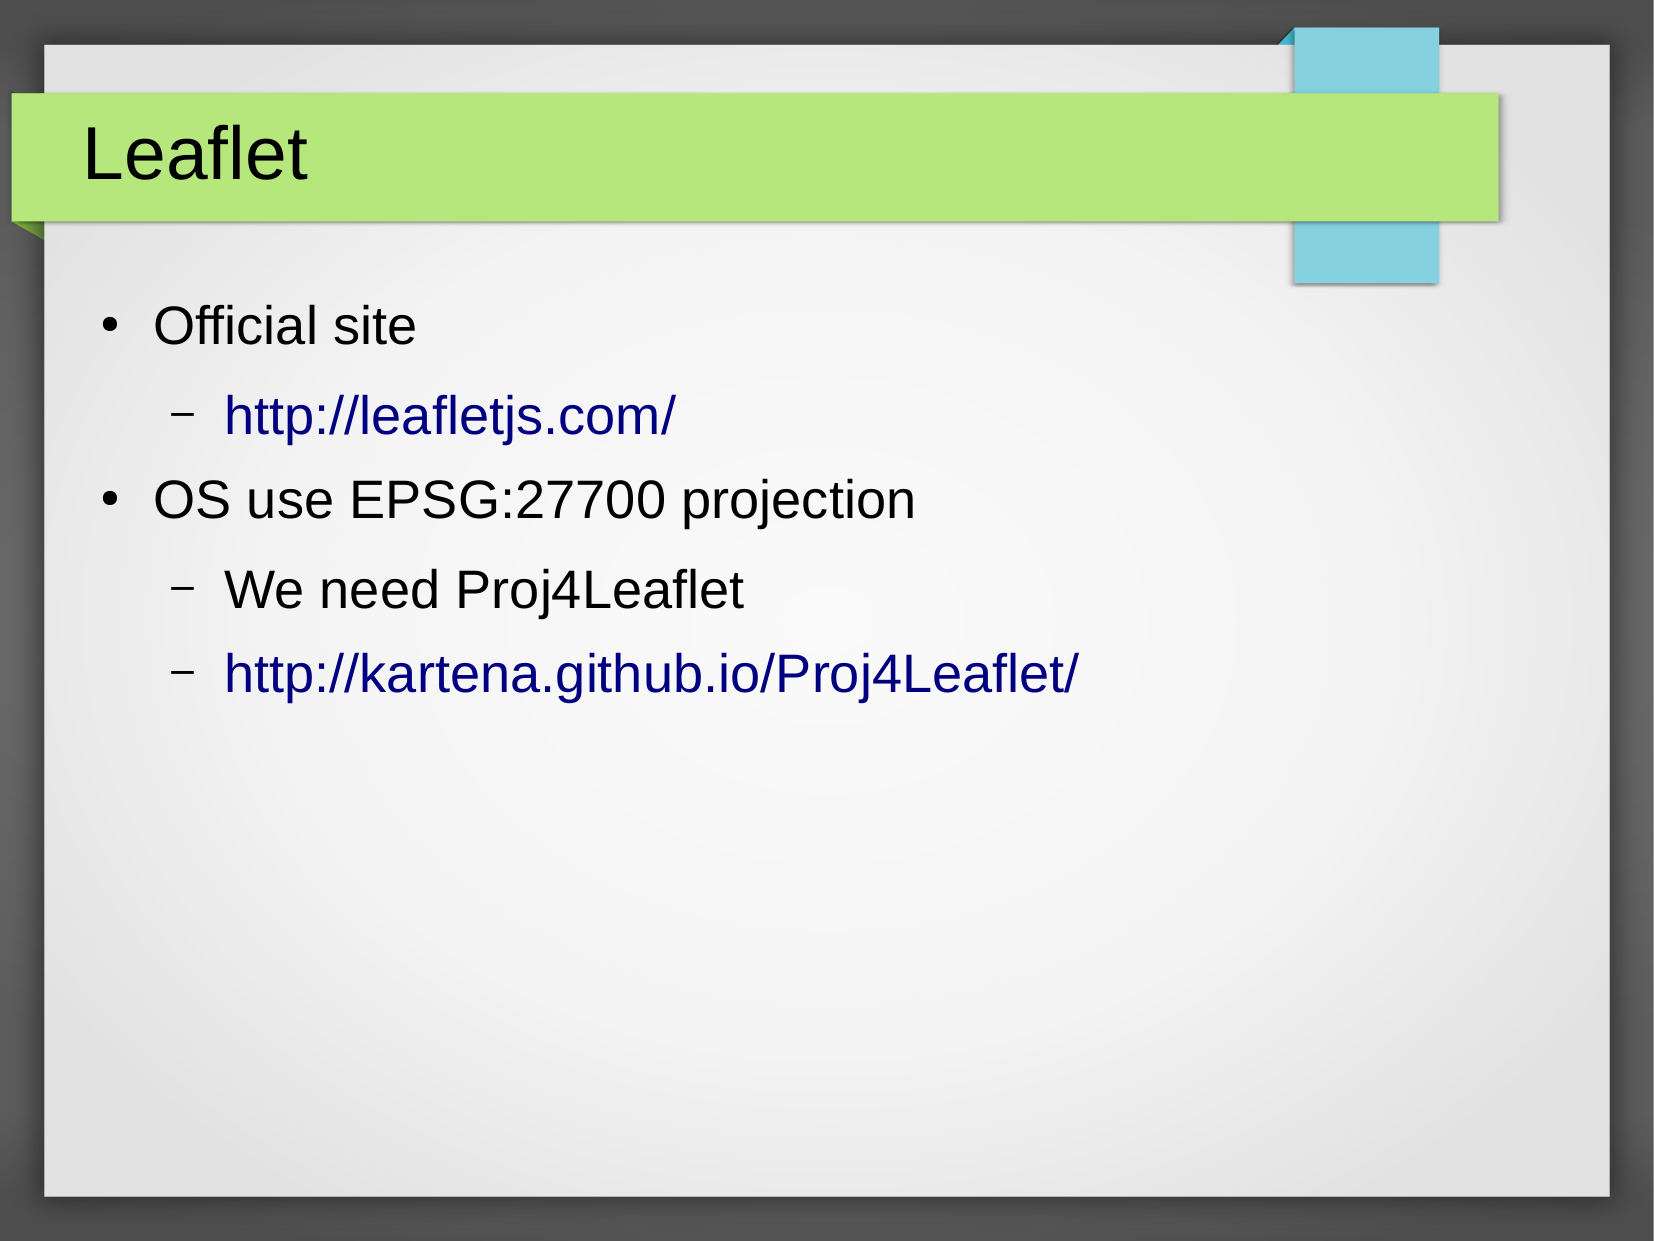

# Leaflet
Official site
http://leafletjs.com/
OS use EPSG:27700 projection
We need Proj4Leaflet
http://kartena.github.io/Proj4Leaflet/